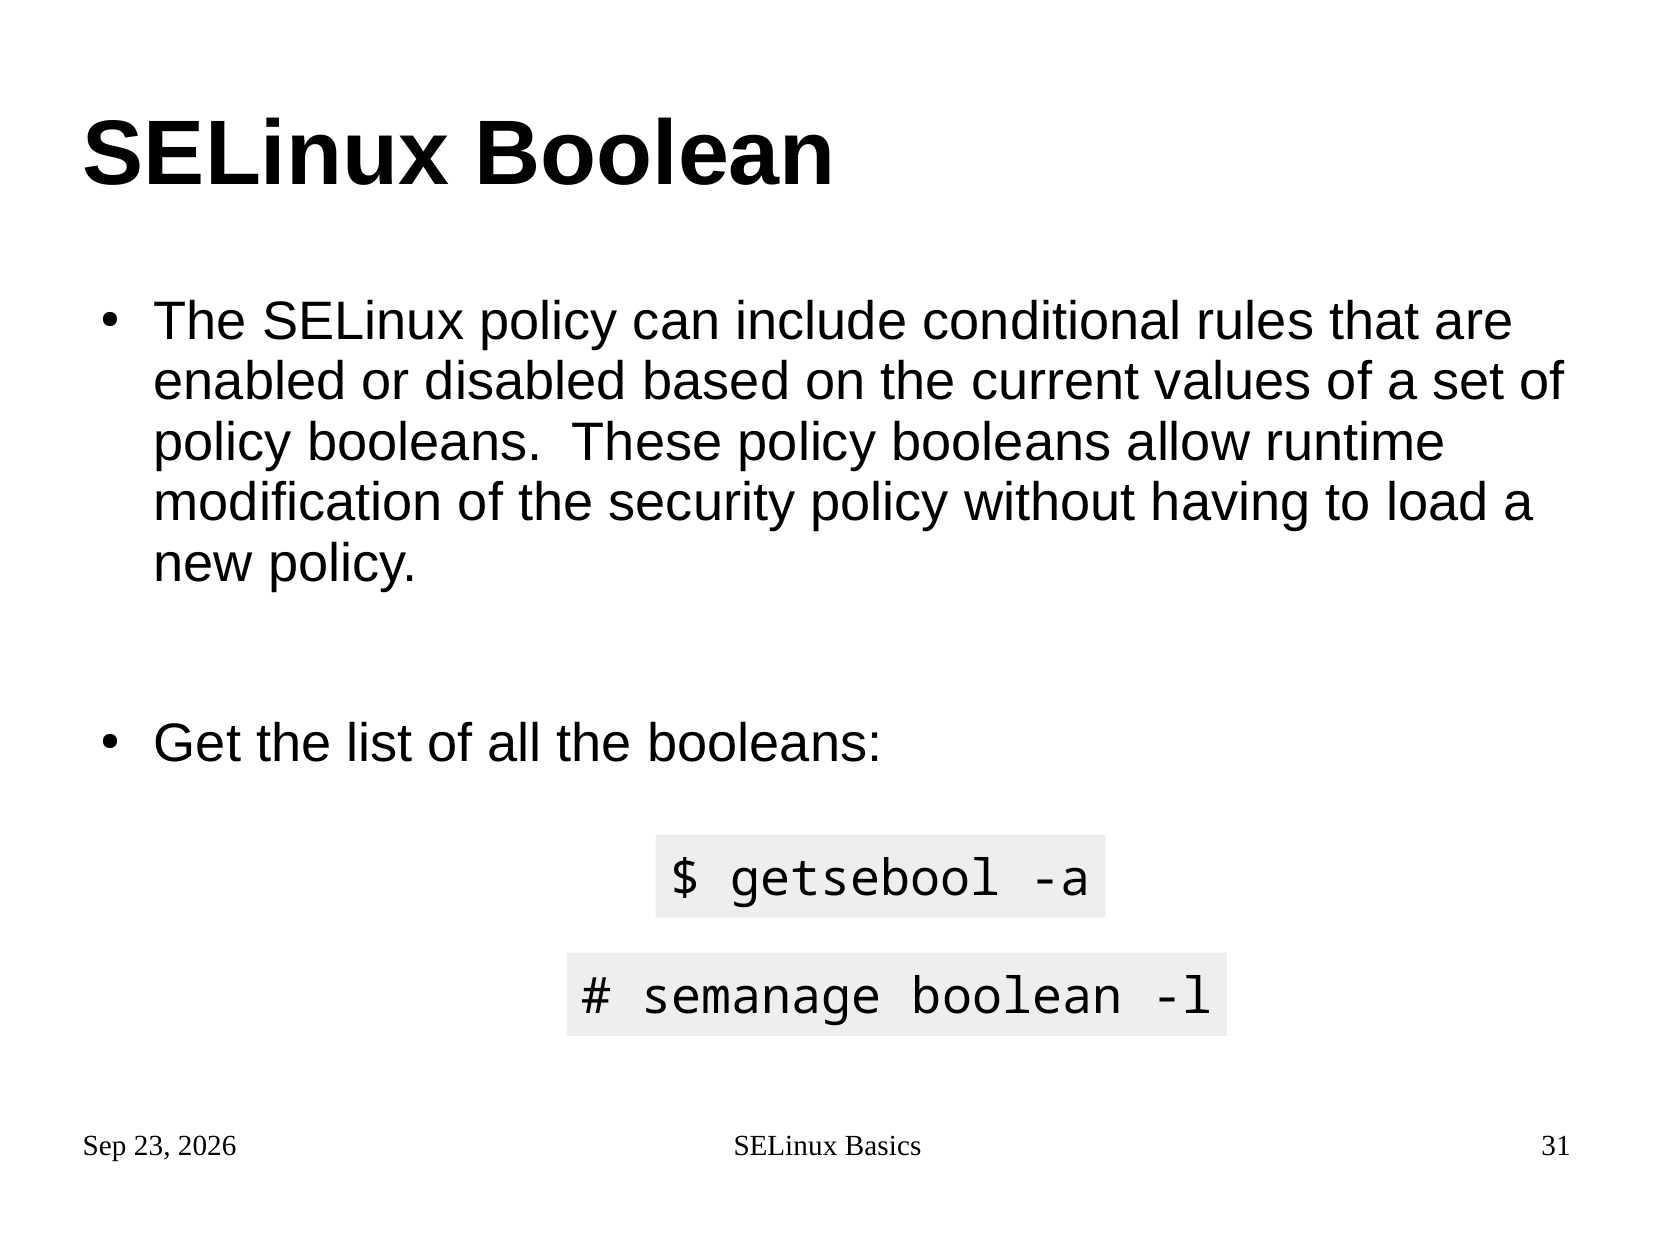

# SELinux Boolean
The SELinux policy can include conditional rules that are enabled or disabled based on the current values of a set of policy booleans. These policy booleans allow runtime modification of the security policy without having to load a new policy.
Get the list of all the booleans:
$ getsebool -a
# semanage boolean -l
SELinux Basics
31